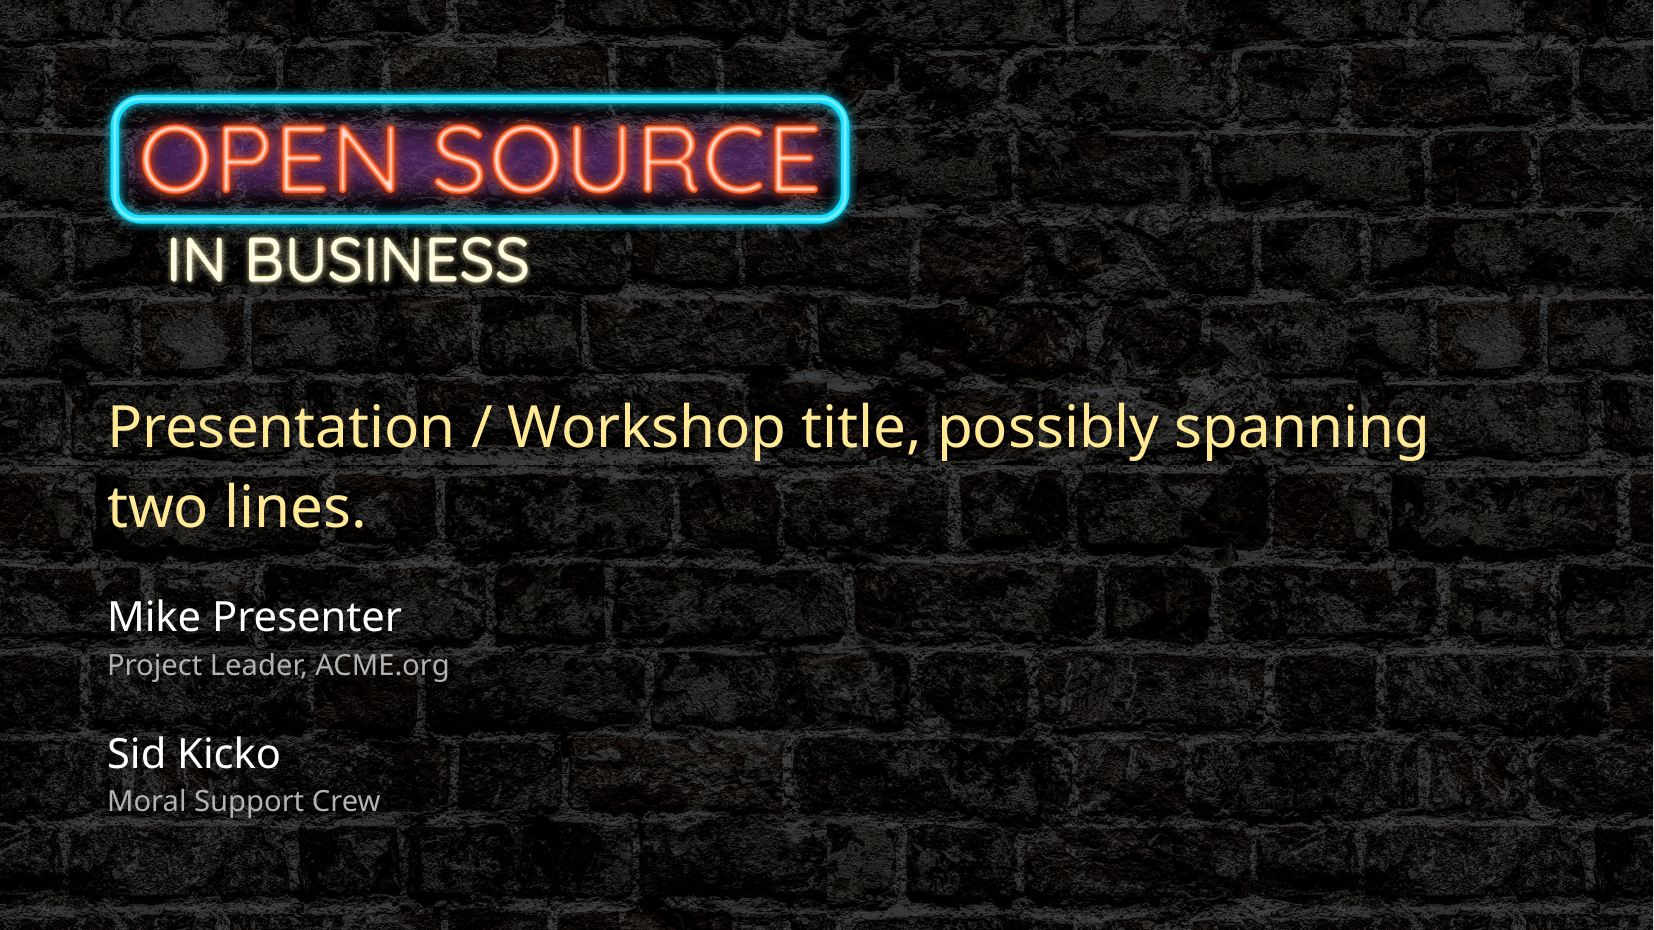

# Presentation / Workshop title, possibly spanning two lines.
Mike Presenter
Project Leader, ACME.org
Sid Kicko
Moral Support Crew